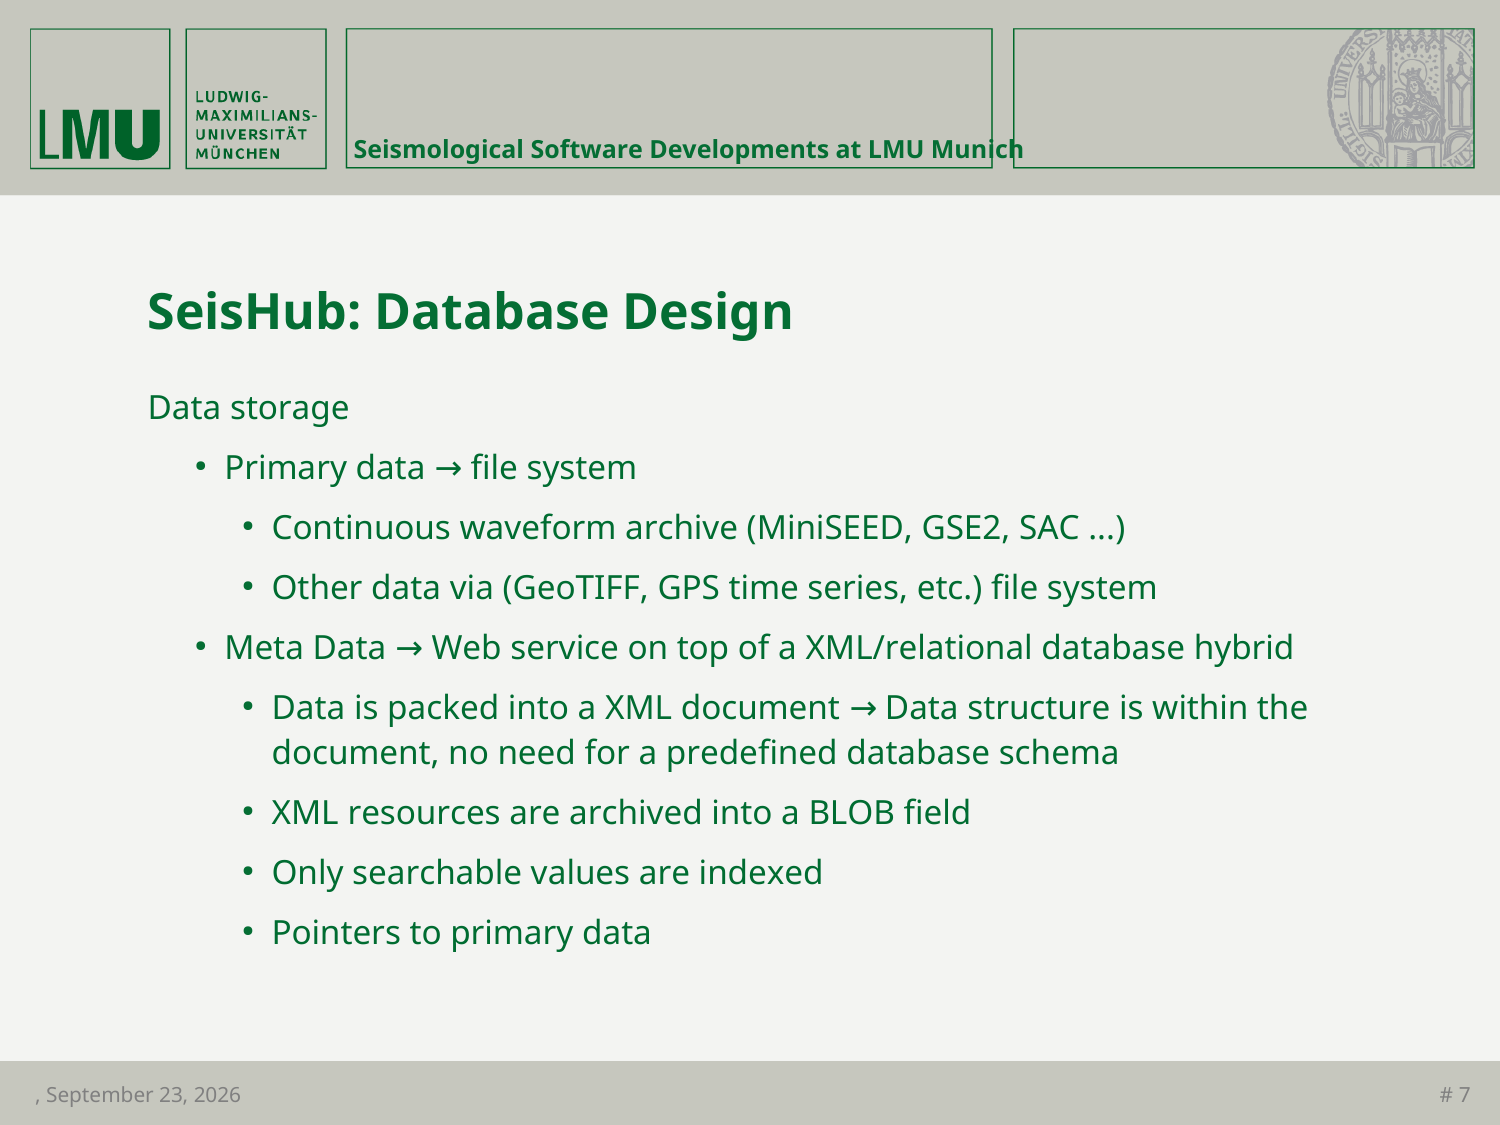

# SeisHub: Database Design
Data storage
Primary data → file system
Continuous waveform archive (MiniSEED, GSE2, SAC ...)
Other data via (GeoTIFF, GPS time series, etc.) file system
Meta Data → Web service on top of a XML/relational database hybrid
Data is packed into a XML document → Data structure is within the document, no need for a predefined database schema
XML resources are archived into a BLOB field
Only searchable values are indexed
Pointers to primary data
7